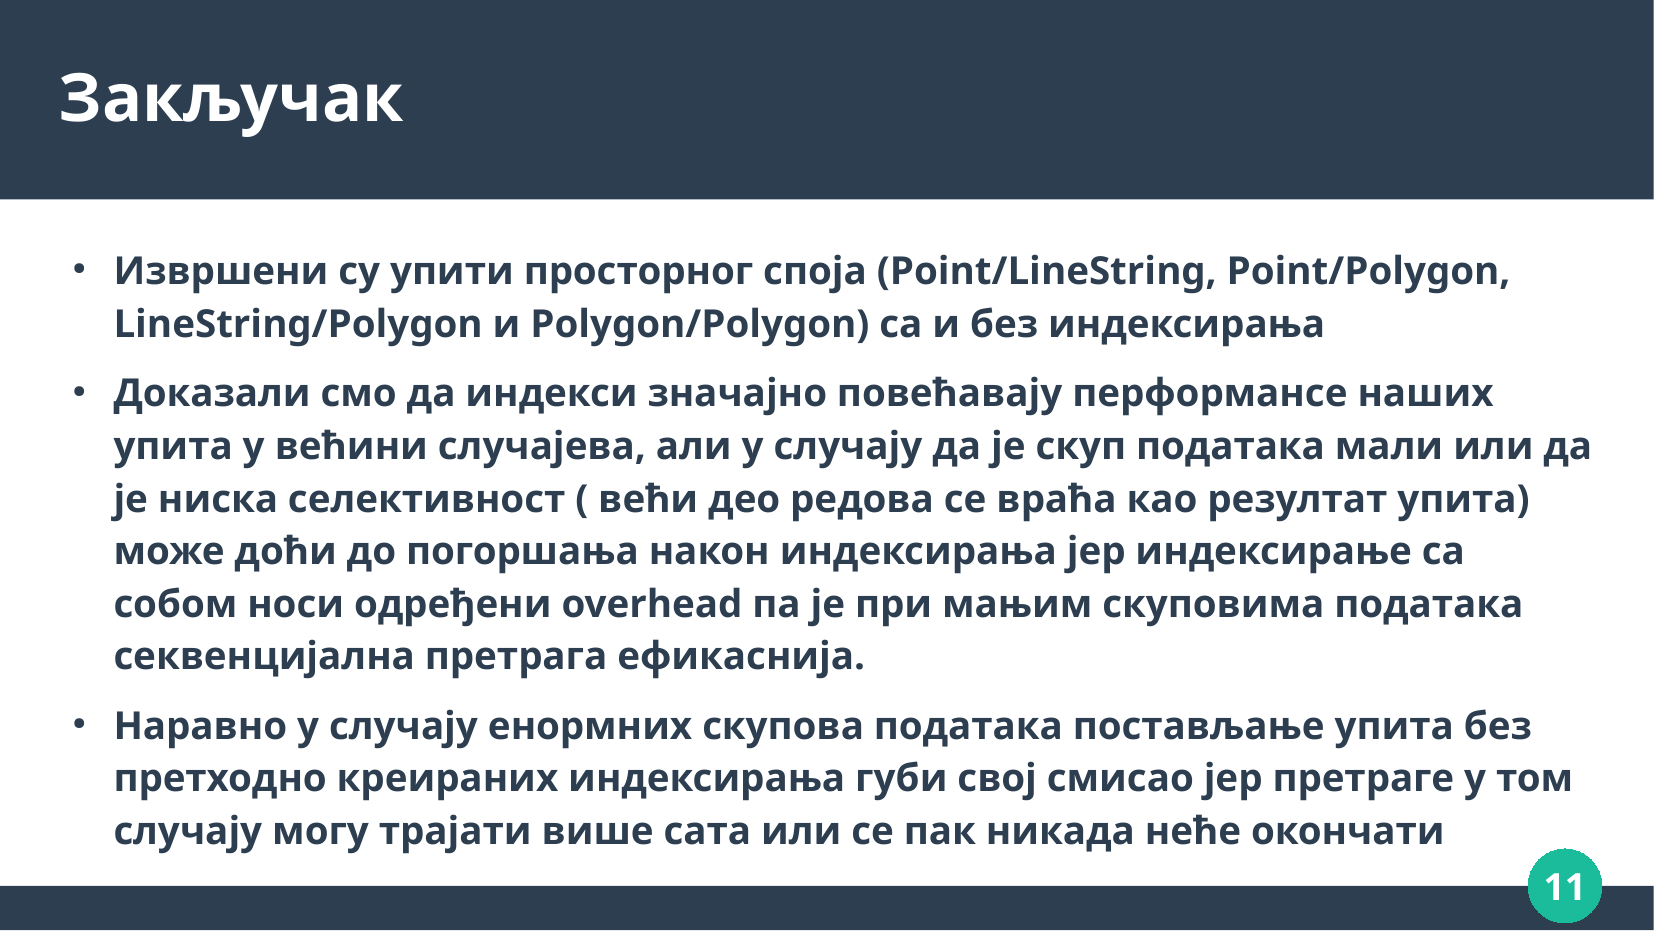

# Закључак
Извршени су упити просторног споја (Point/LineString, Point/Polygon, LineString/Polygon и Polygon/Polygon) са и без индексирањa
Доказали смо да индекси значајно повећавају перформансе наших упита у већини случајева, али у случају да је скуп података мали или да је ниска селективност ( већи део редова се враћа као резултат упита) може доћи до погоршања након индексирања јер индексирање са собом носи одређени overhead па је при мањим скуповима података секвенцијална претрага ефикаснија.
Наравно у случају енормних скупова података постављање упита без претходно креираних индексирања губи свој смисао јер претраге у том случају могу трајати више сата или се пак никада неће окончати
11